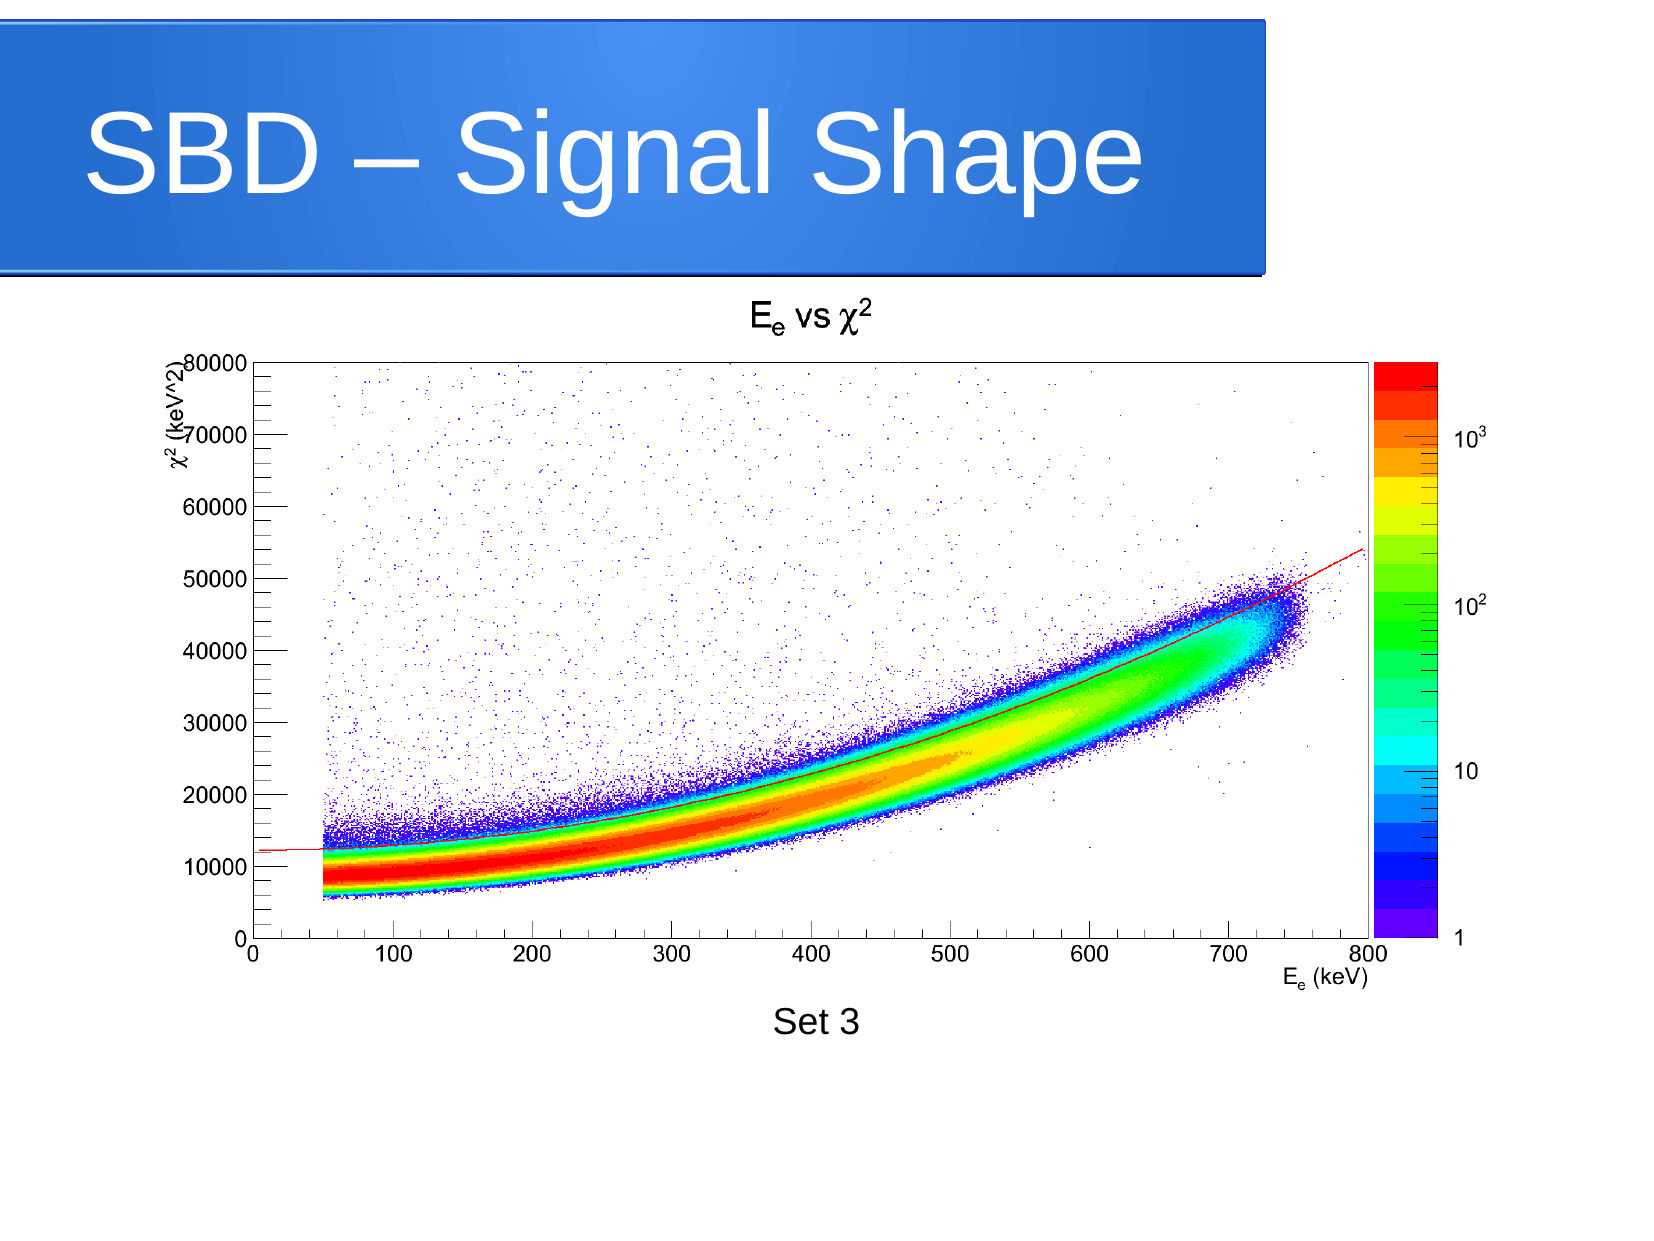

# SBD – Signal Shape
Set 3